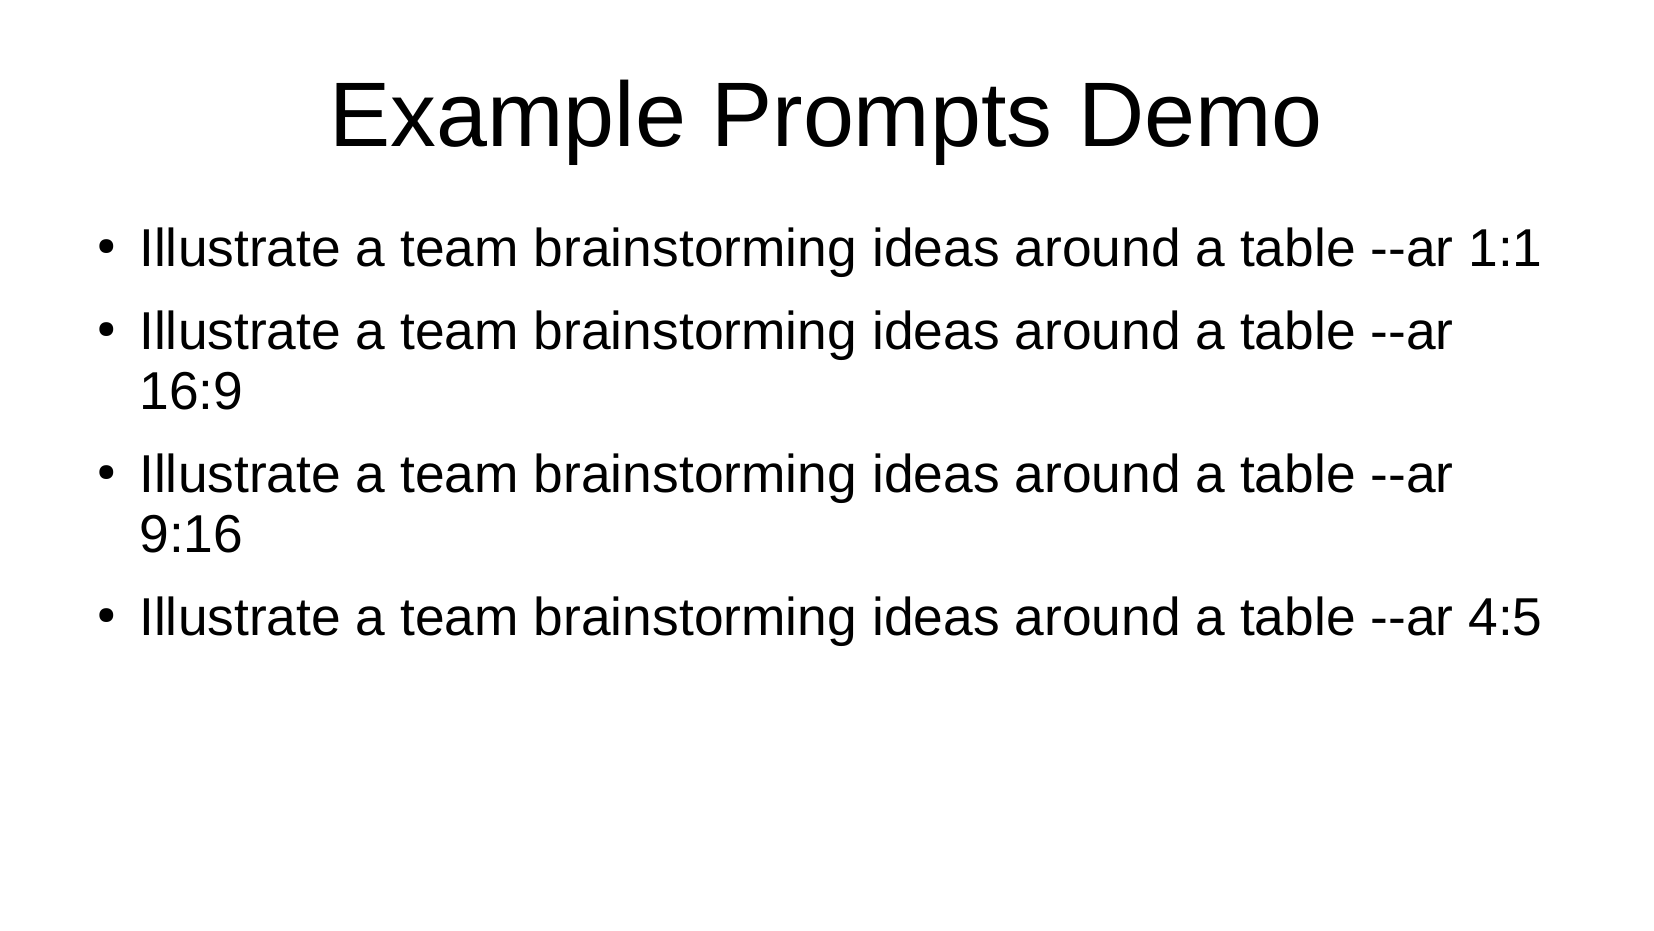

# Example Prompts Demo
Illustrate a team brainstorming ideas around a table --ar 1:1
Illustrate a team brainstorming ideas around a table --ar 16:9
Illustrate a team brainstorming ideas around a table --ar 9:16
Illustrate a team brainstorming ideas around a table --ar 4:5